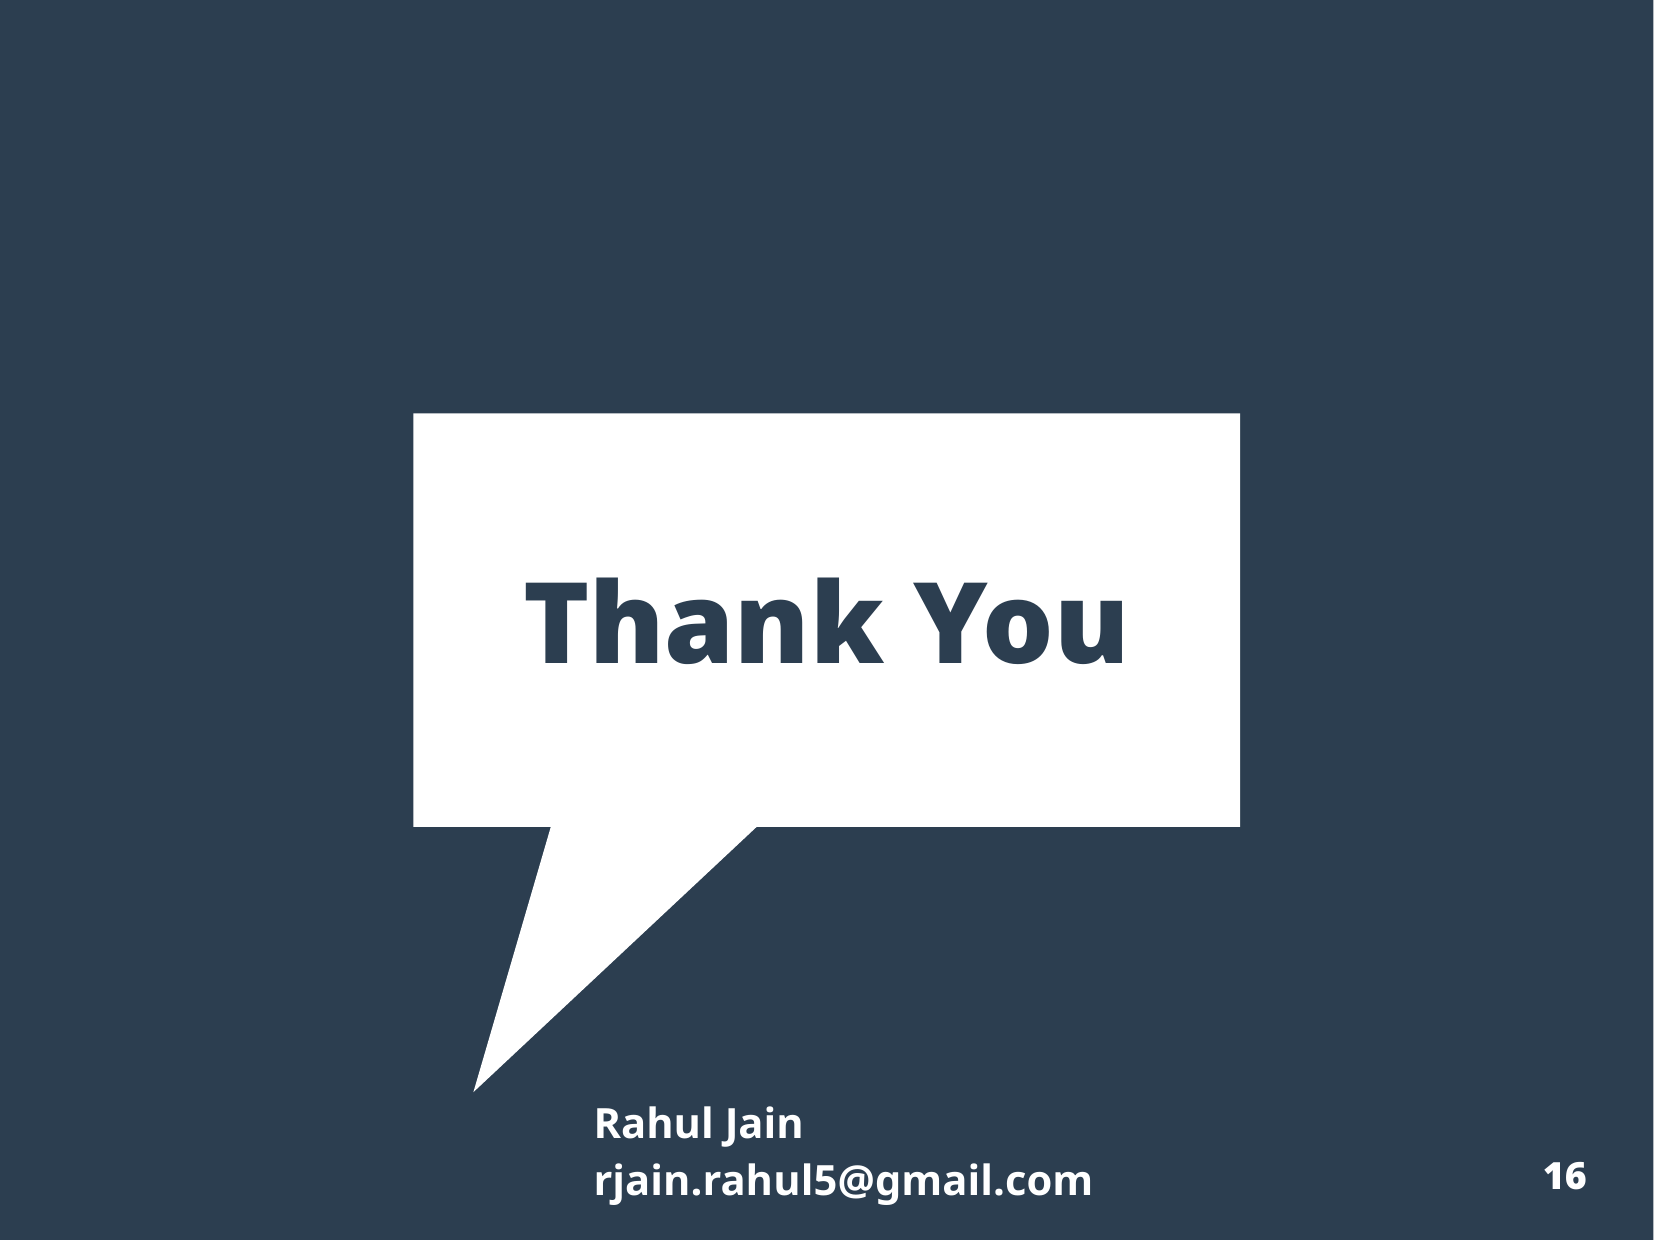

# Thank You
Rahul Jain
rjain.rahul5@gmail.com
16